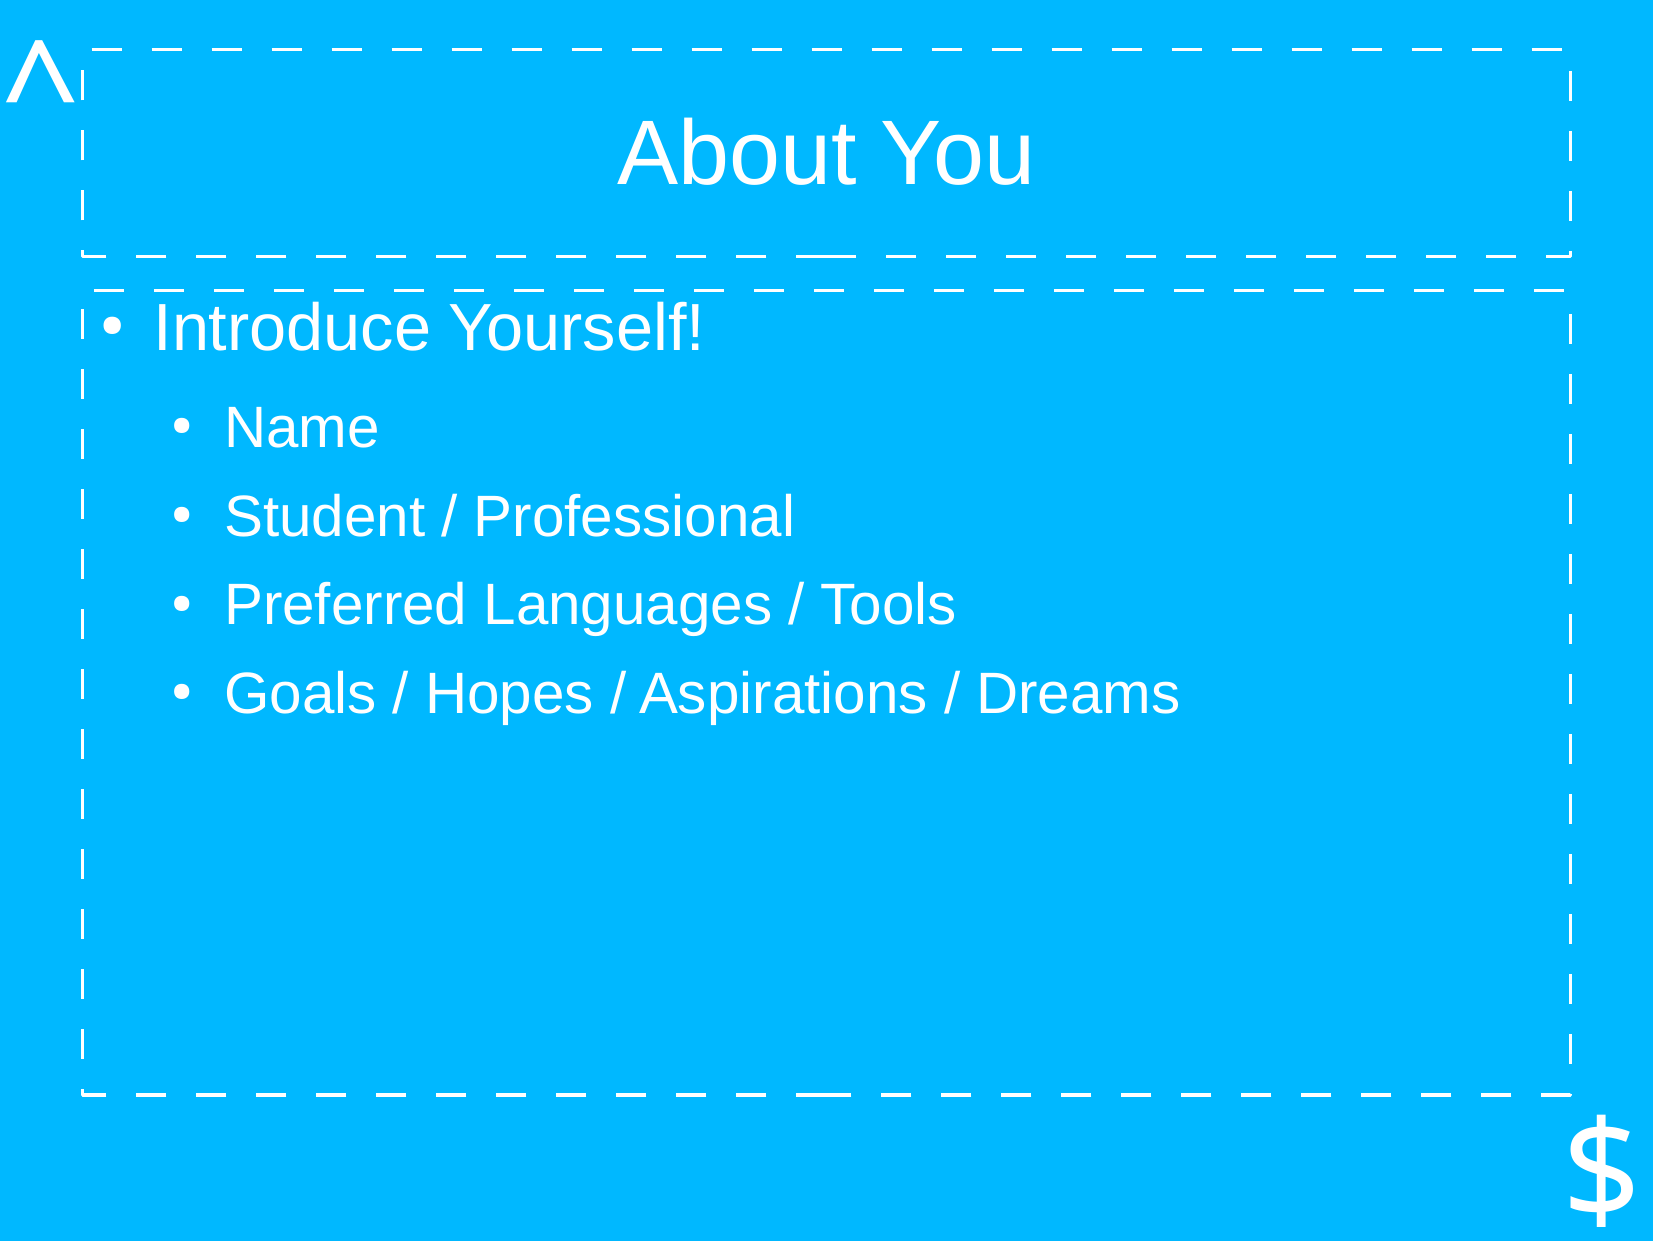

# About You
Introduce Yourself!
Name
Student / Professional
Preferred Languages / Tools
Goals / Hopes / Aspirations / Dreams